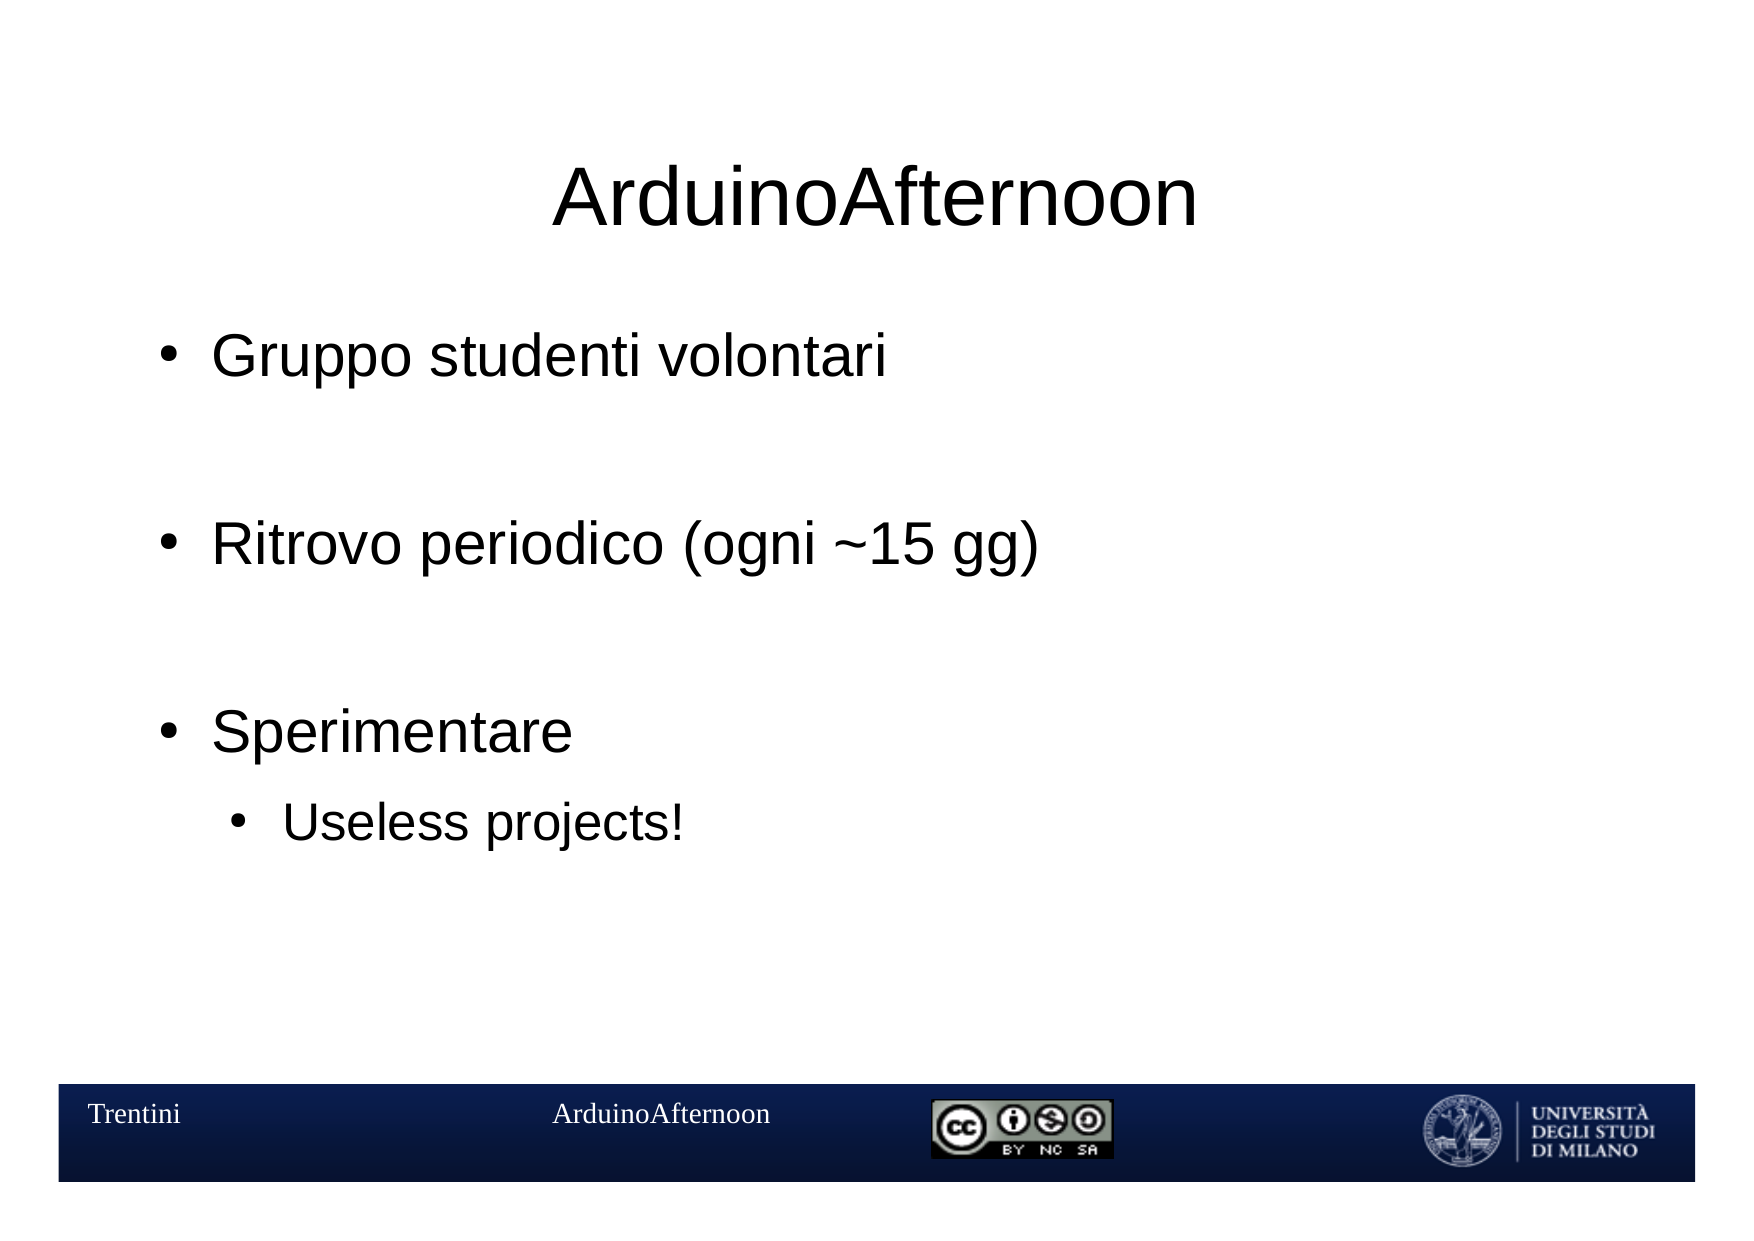

# ArduinoAfternoon
Gruppo studenti volontari
Ritrovo periodico (ogni ~15 gg)
Sperimentare
Useless projects!
Trentini
ArduinoAfternoon